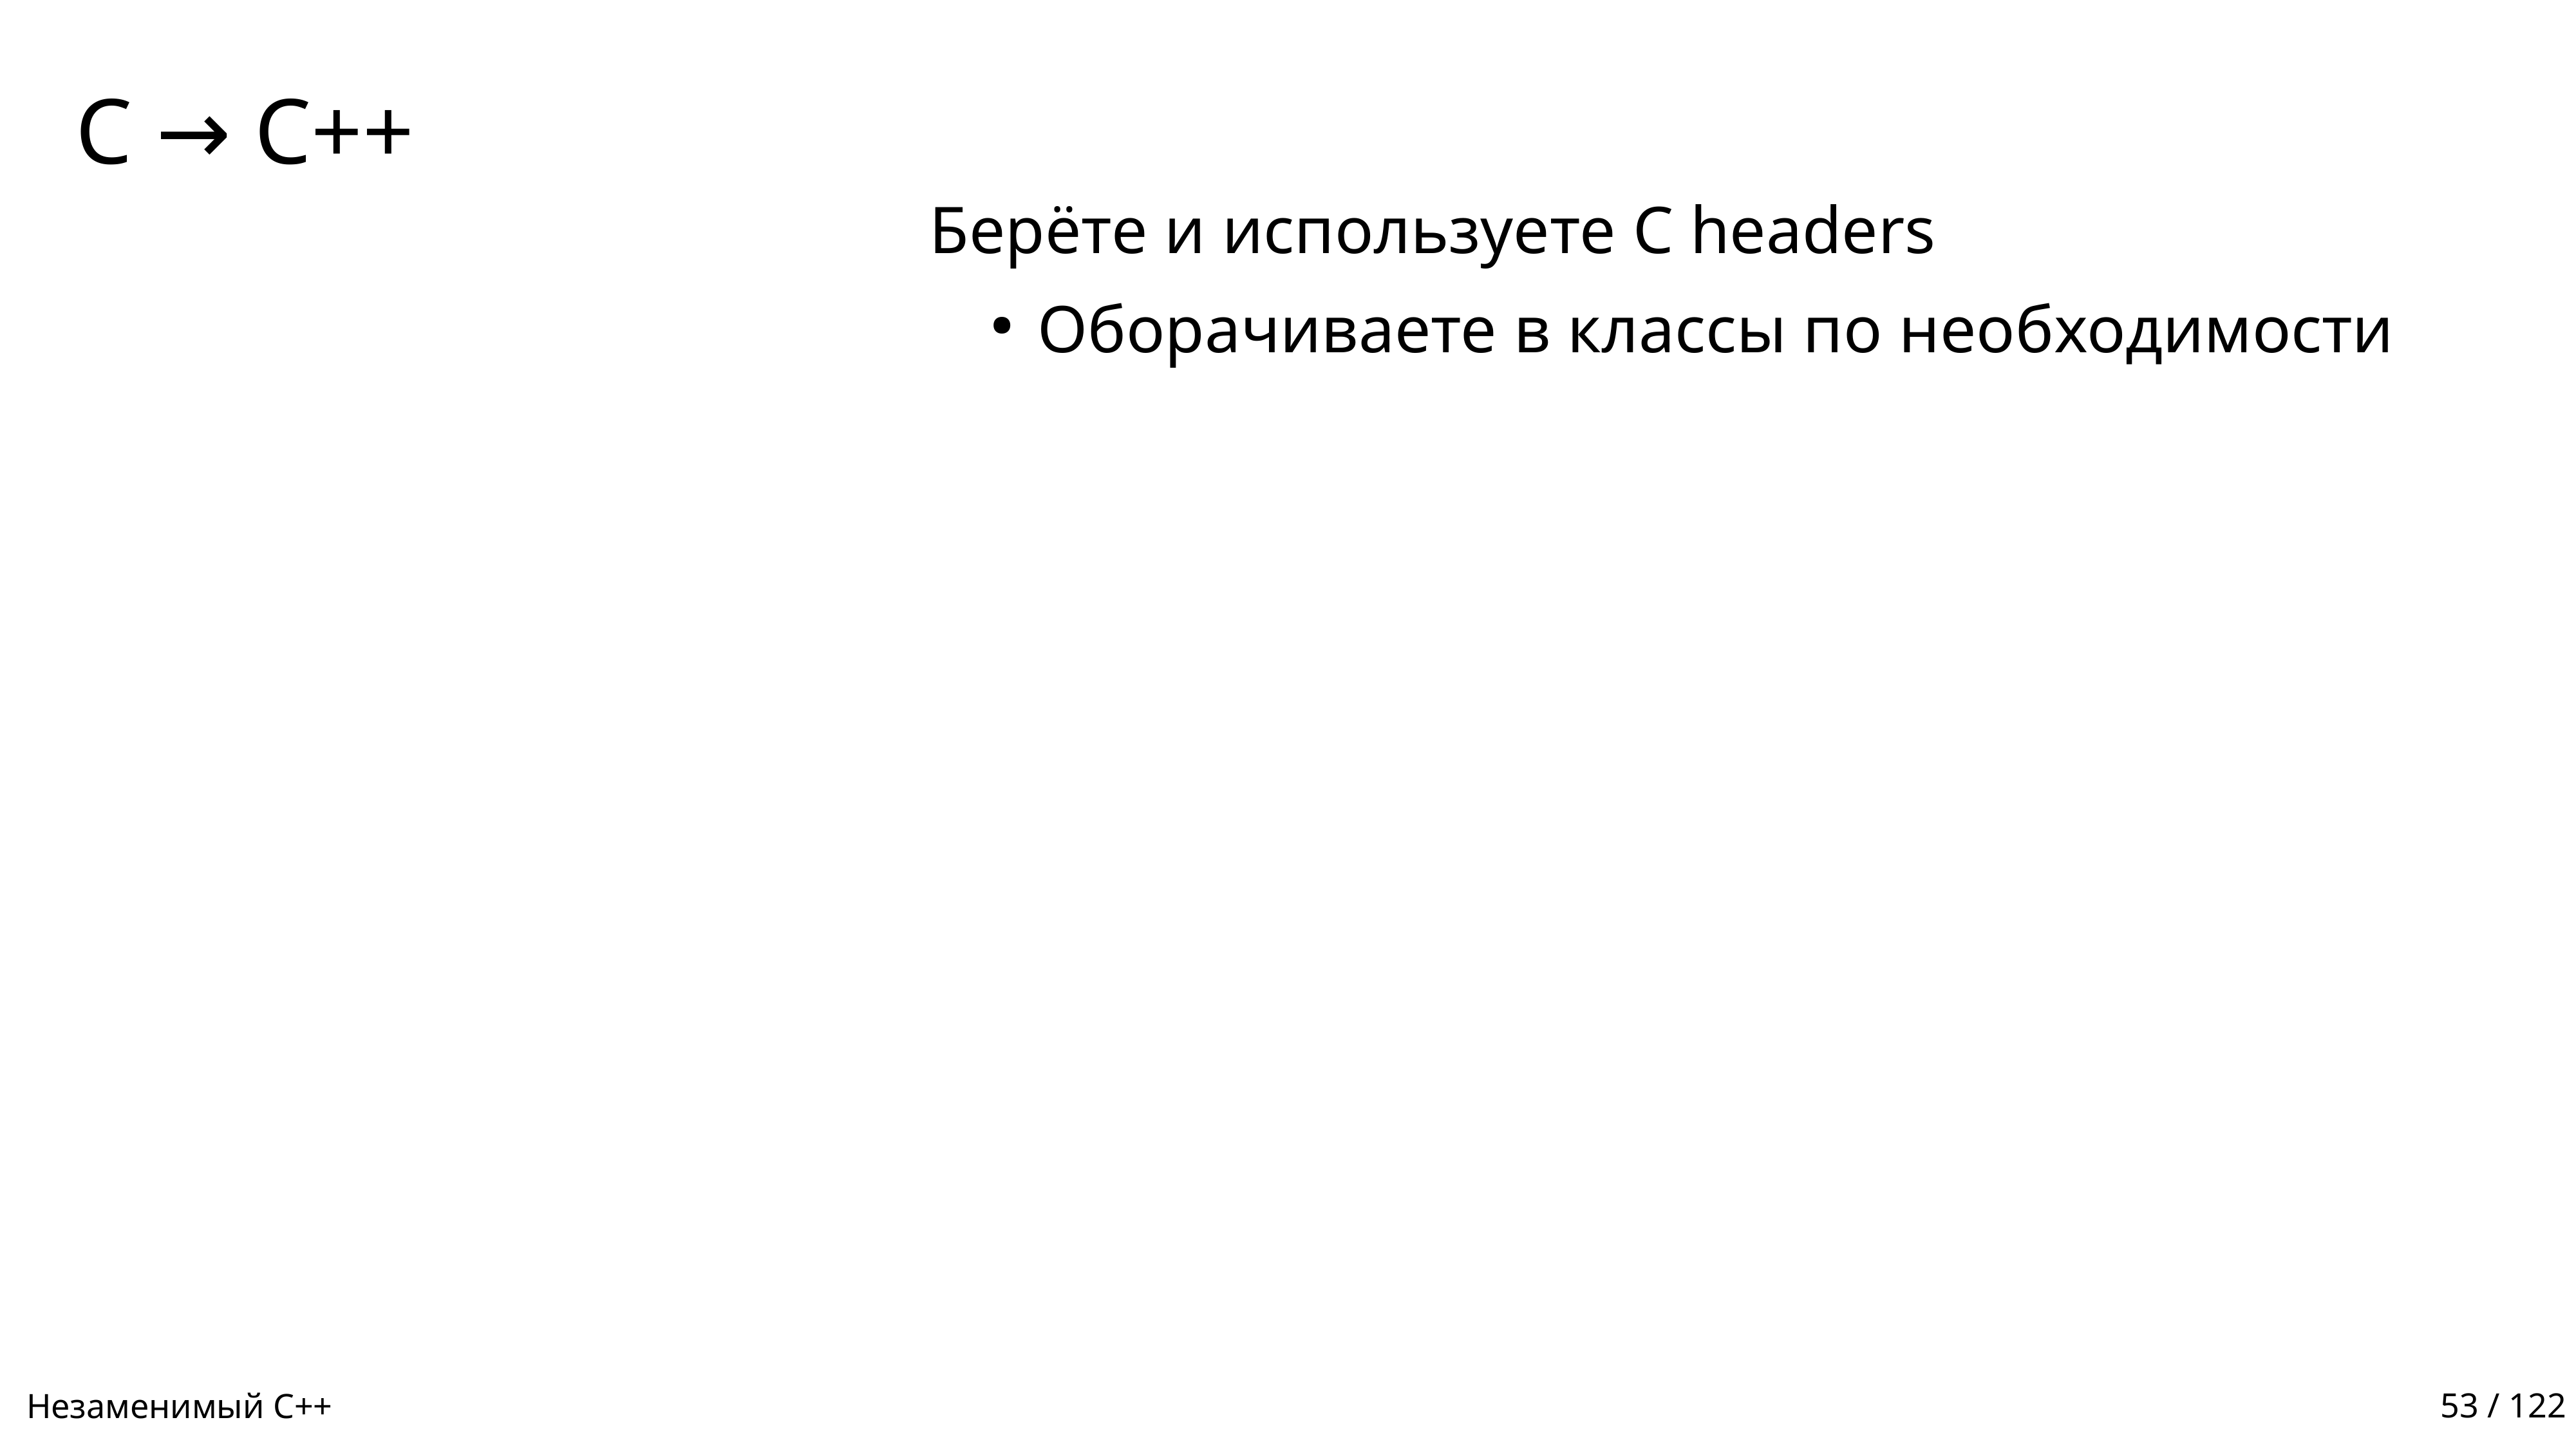

# C → С++
Берёте и используете C headers
 Оборачиваете в классы по необходимости
Незаменимый C++